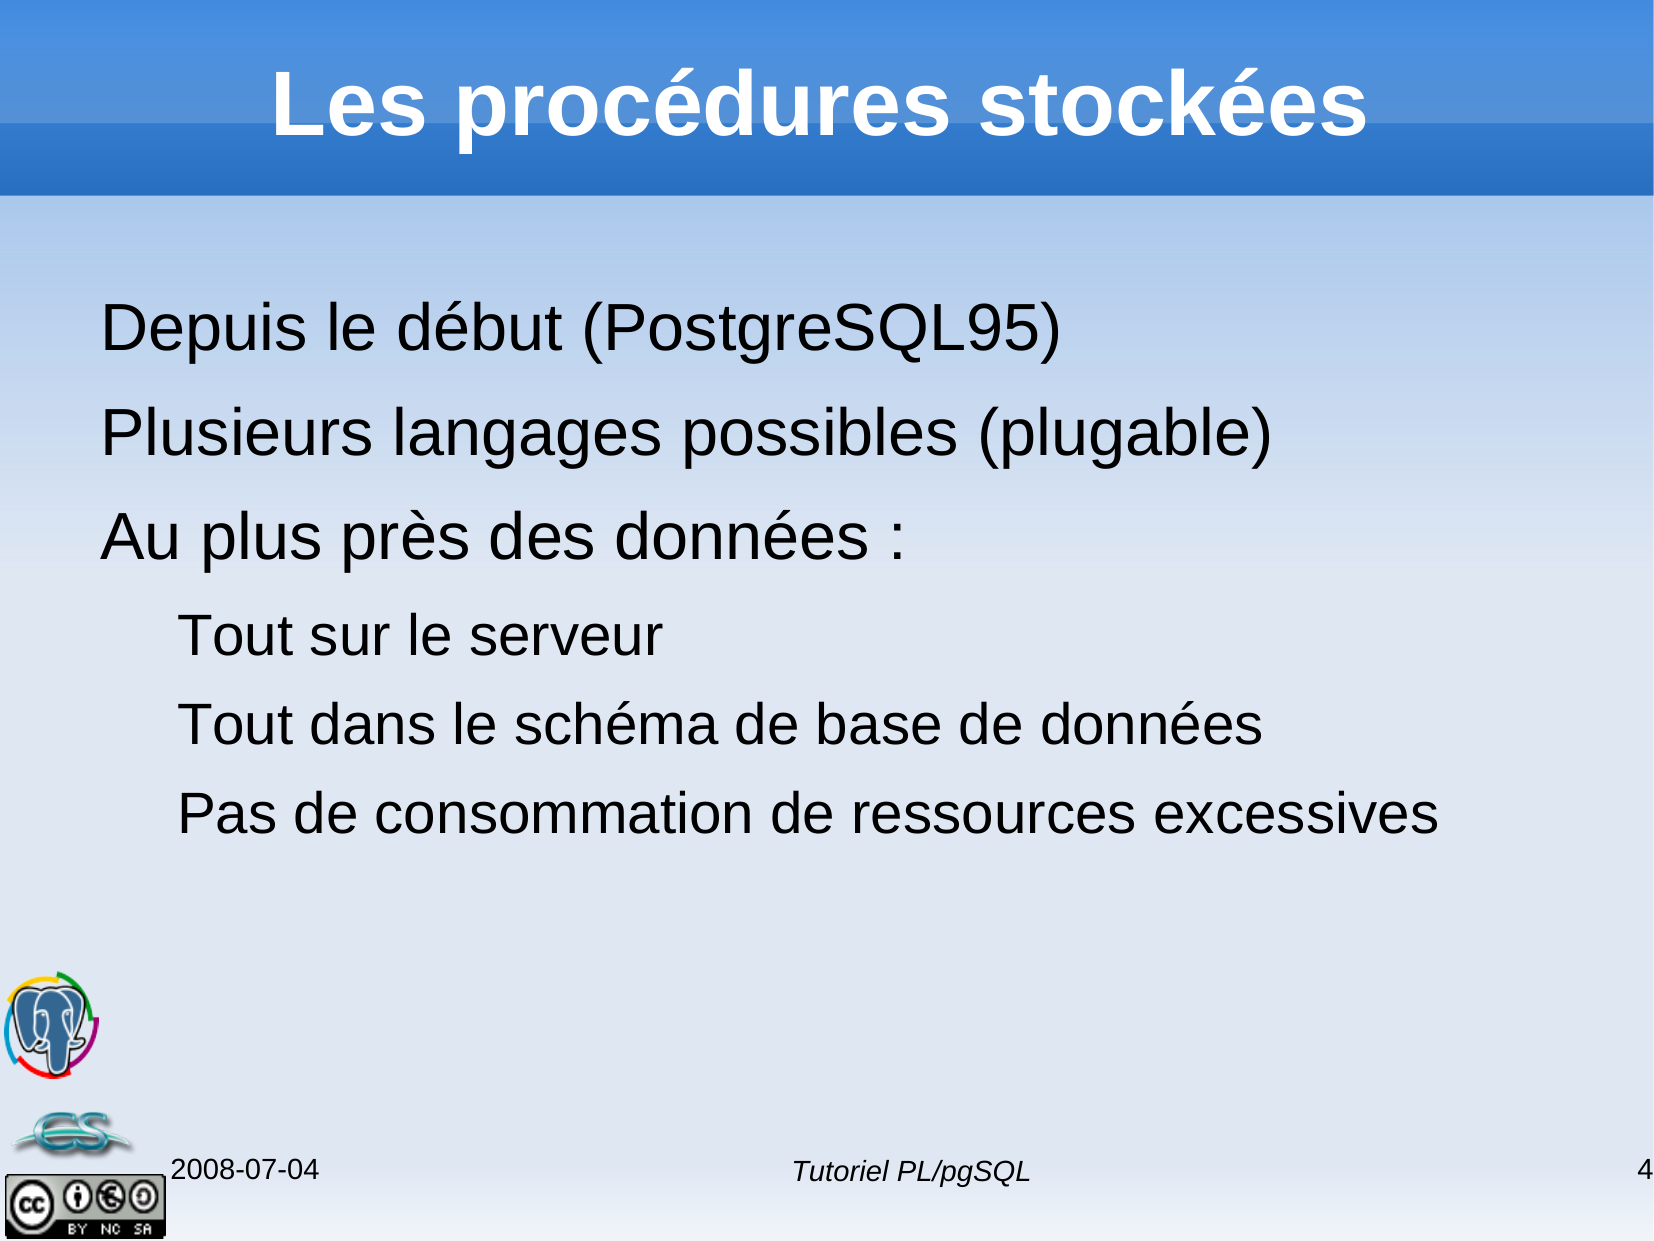

# Les procédures stockées
Depuis le début (PostgreSQL95)
Plusieurs langages possibles (plugable)
Au plus près des données :
Tout sur le serveur
Tout dans le schéma de base de données
Pas de consommation de ressources excessives
2008-07-04
4
Tutoriel PL/pgSQL